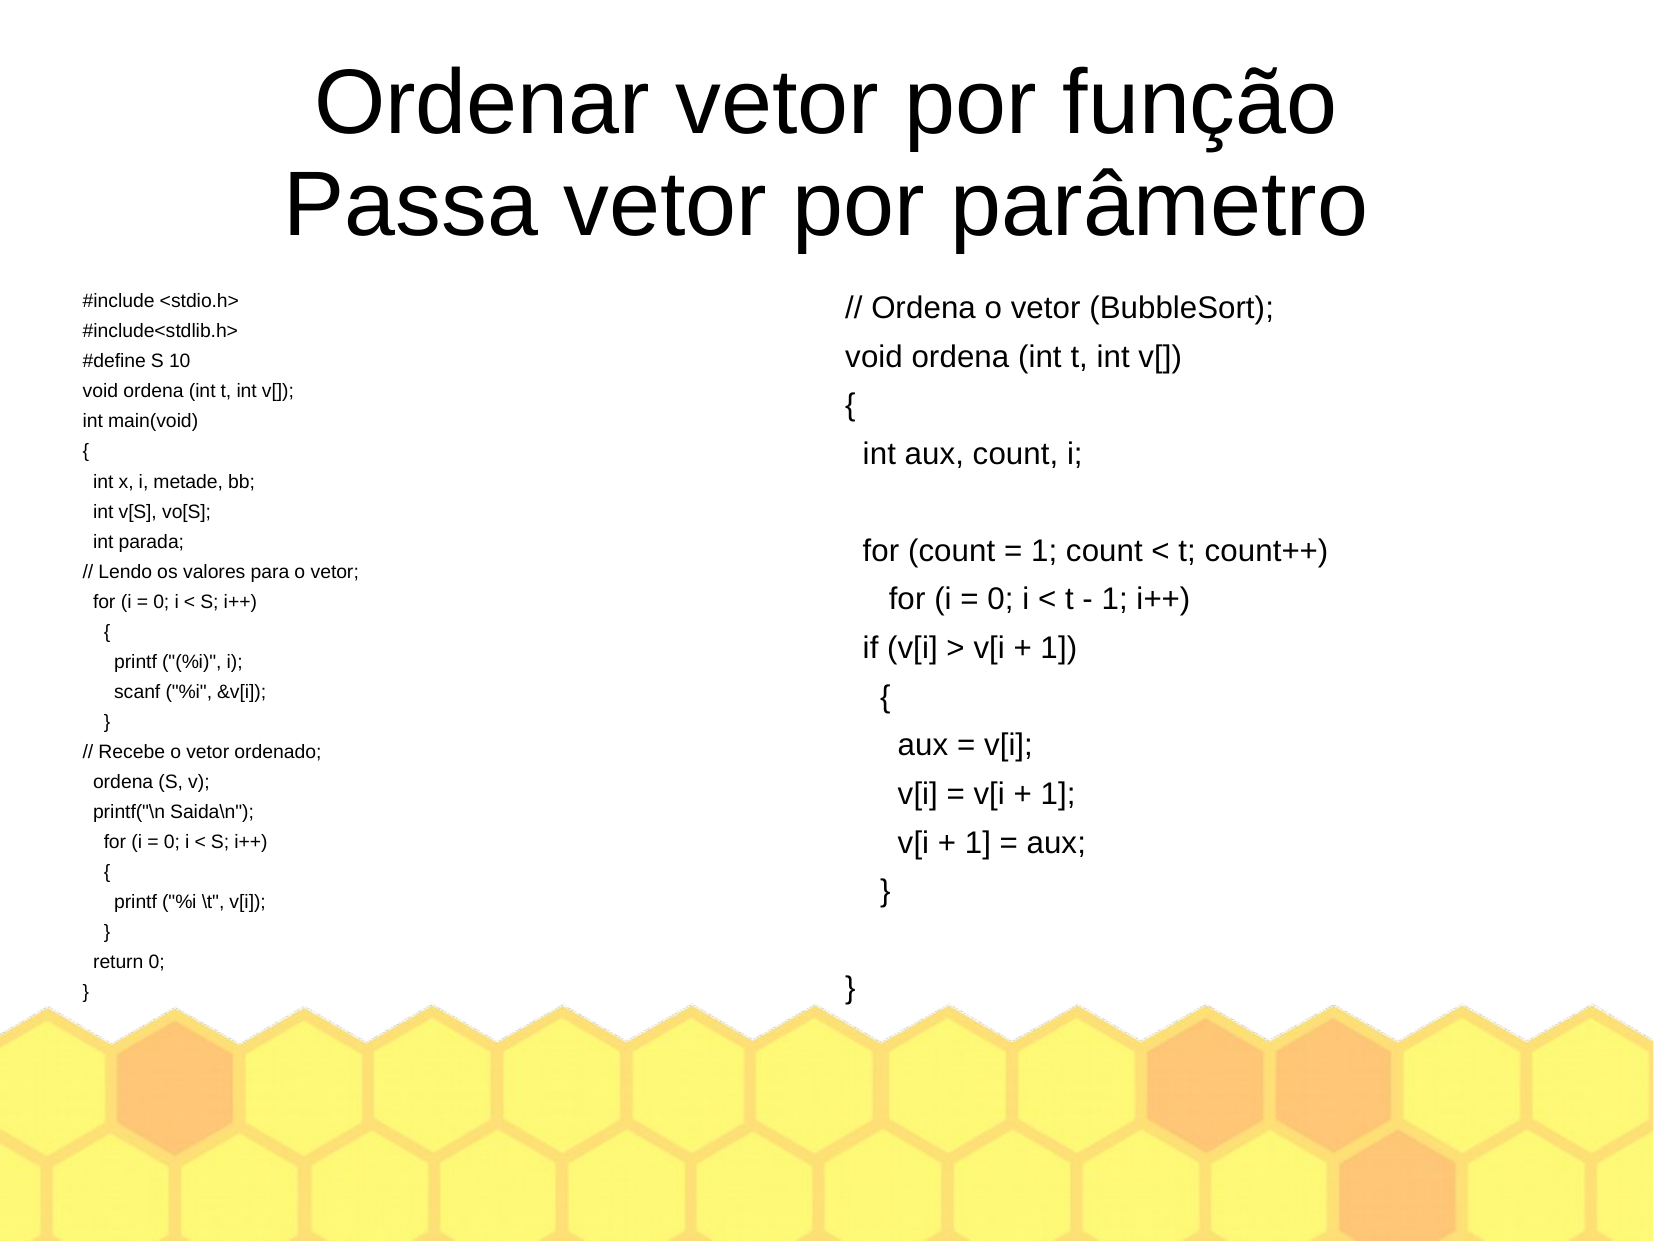

# Ordenar vetor por função Passa vetor por parâmetro
#include <stdio.h>
#include<stdlib.h>
#define S 10
void ordena (int t, int v[]);
int main(void)
{
 int x, i, metade, bb;
 int v[S], vo[S];
 int parada;
// Lendo os valores para o vetor;
 for (i = 0; i < S; i++)
 {
 printf ("(%i)", i);
 scanf ("%i", &v[i]);
 }
// Recebe o vetor ordenado;
 ordena (S, v);
 printf("\n Saida\n");
 for (i = 0; i < S; i++)
 {
 printf ("%i \t", v[i]);
 }
 return 0;
}
// Ordena o vetor (BubbleSort);
void ordena (int t, int v[])
{
 int aux, count, i;
 for (count = 1; count < t; count++)
 for (i = 0; i < t - 1; i++)
 if (v[i] > v[i + 1])
 {
 aux = v[i];
 v[i] = v[i + 1];
 v[i + 1] = aux;
 }
}